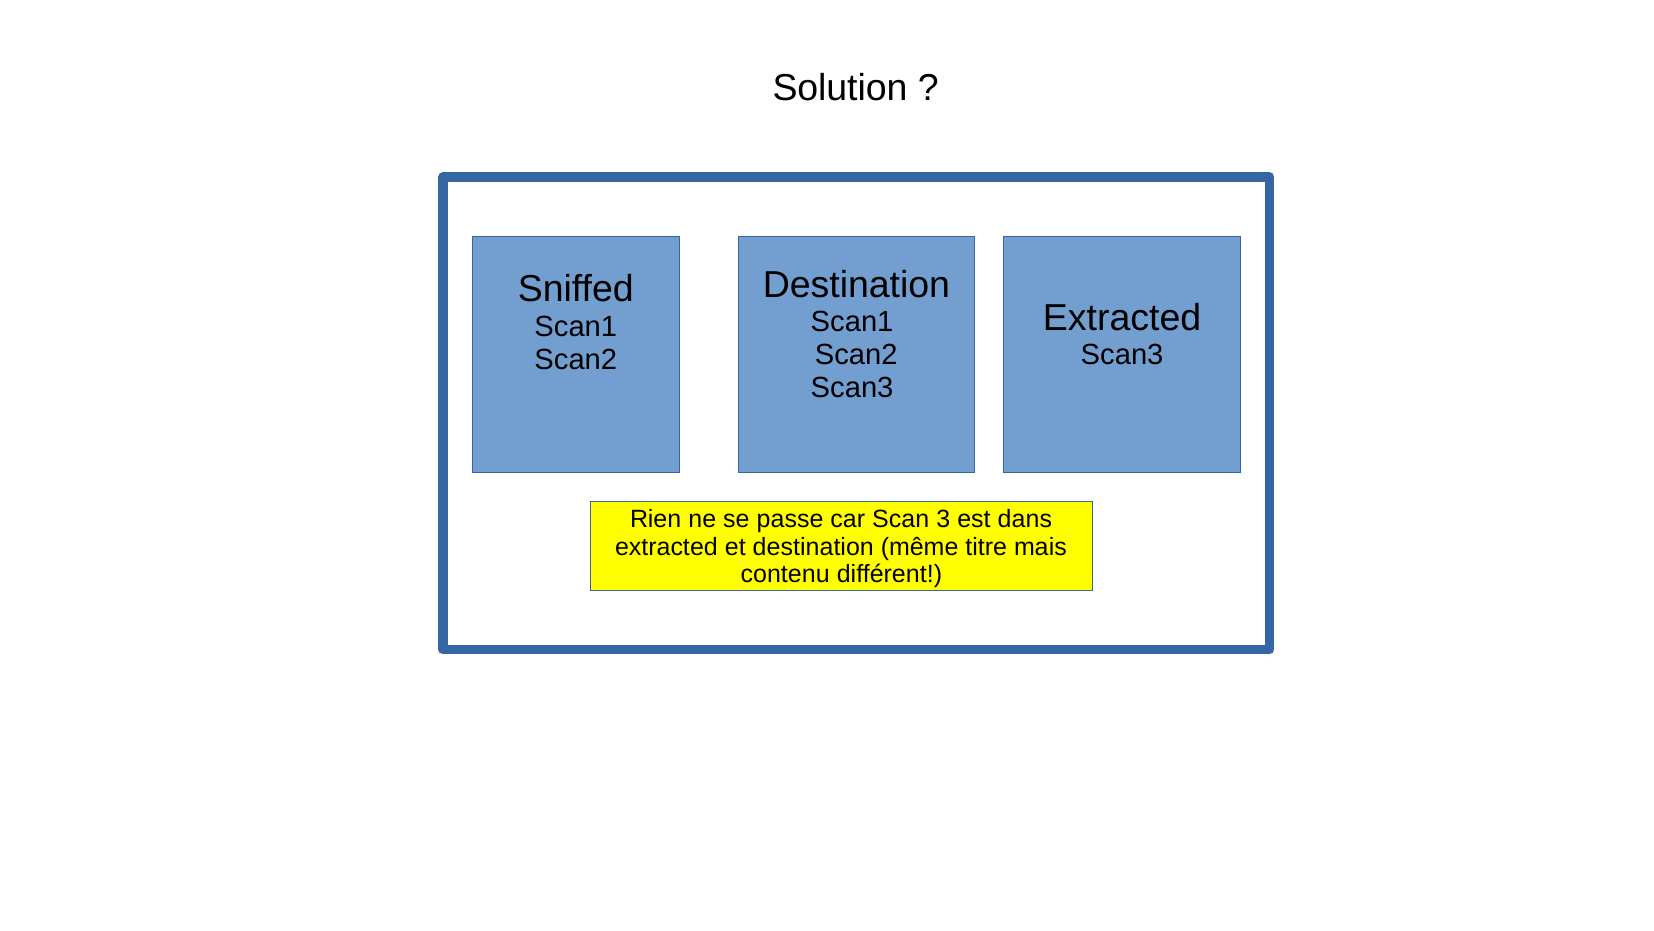

Solution ?
Sniffed
Scan1
Scan2
Scan3
Sniffed
Scan1
Scan2
Destination
Destination
Scan1
Scan2
Scan3
Extracted
Extracted
Scan3
Début : Destination et extracted vides
Rien ne se passe car Scan 3 est dans extracted et destination (même titre mais contenu différent!)